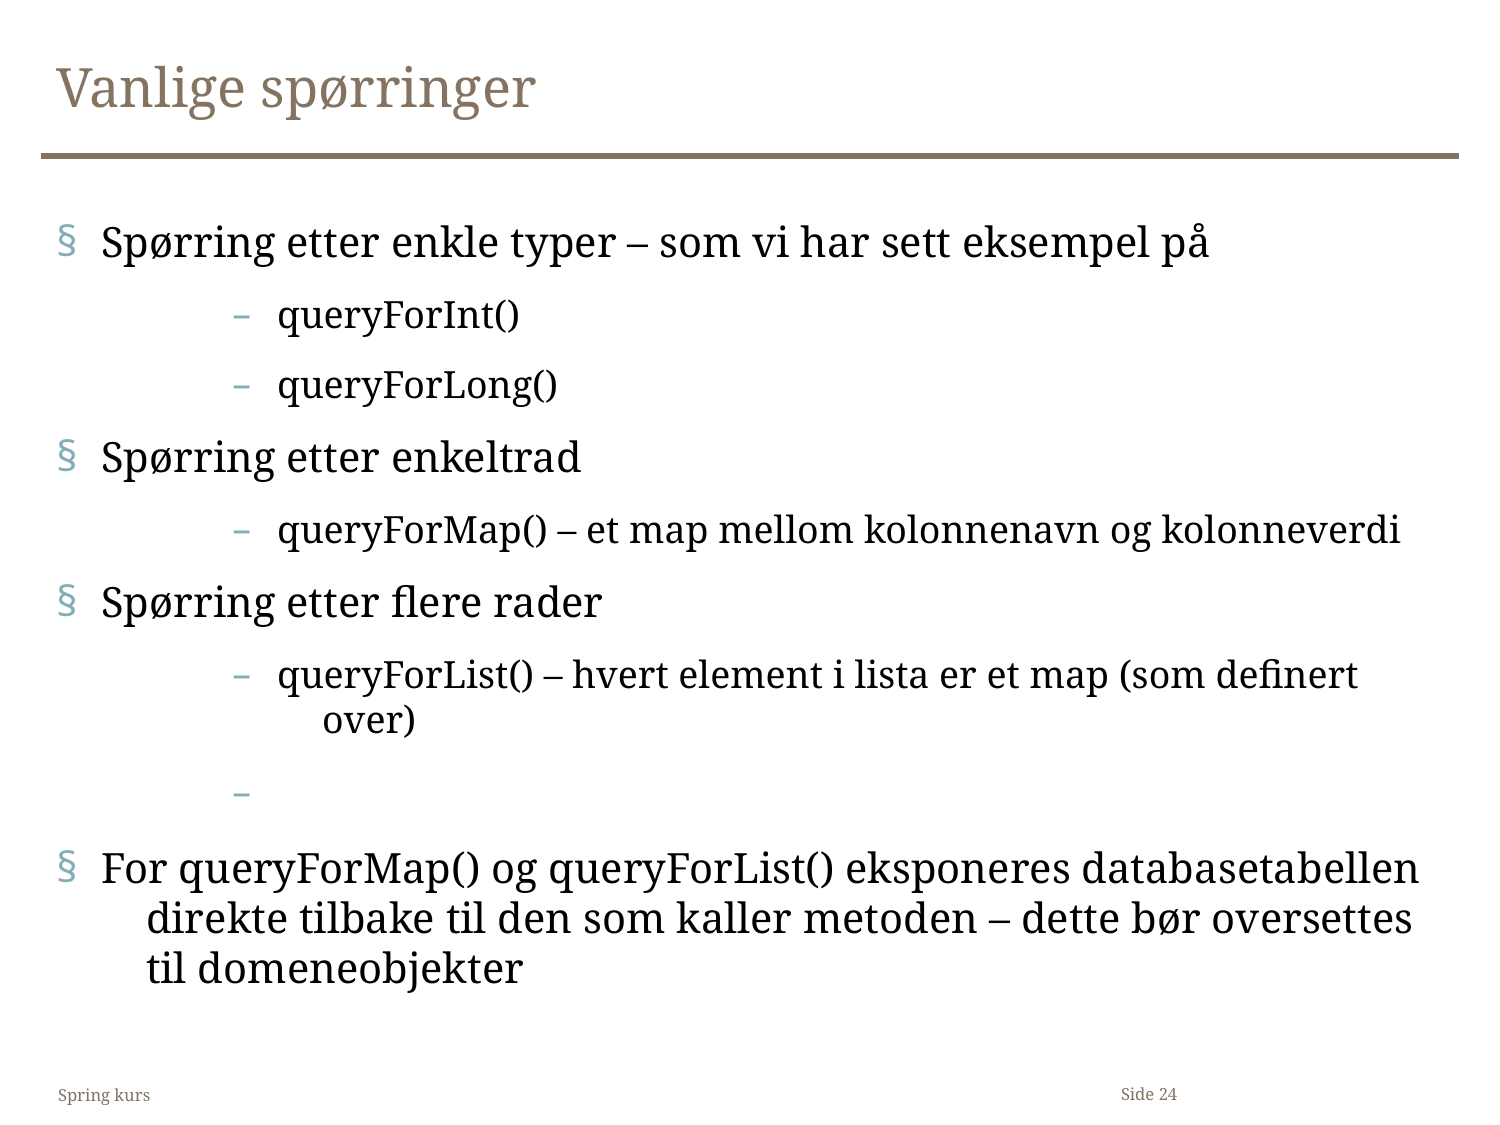

# Vanlige spørringer
Spørring etter enkle typer – som vi har sett eksempel på
queryForInt()
queryForLong()
Spørring etter enkeltrad
queryForMap() – et map mellom kolonnenavn og kolonneverdi
Spørring etter flere rader
queryForList() – hvert element i lista er et map (som definert over)
For queryForMap() og queryForList() eksponeres databasetabellen direkte tilbake til den som kaller metoden – dette bør oversettes til domeneobjekter
Spring kurs
Side